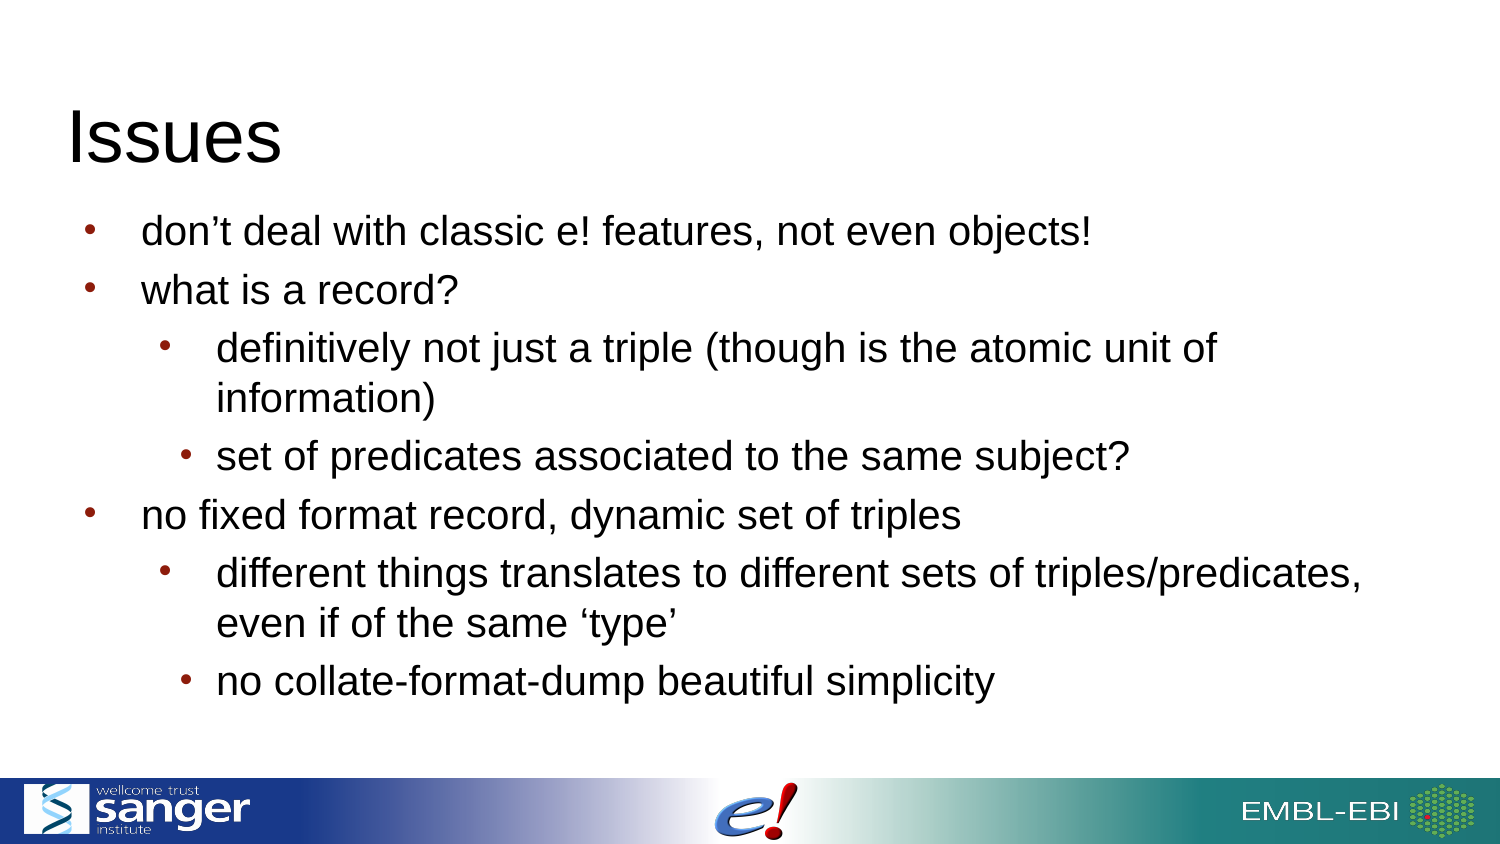

# Issues
don’t deal with classic e! features, not even objects!
what is a record?
definitively not just a triple (though is the atomic unit of information)
set of predicates associated to the same subject?
no fixed format record, dynamic set of triples
different things translates to different sets of triples/predicates, even if of the same ‘type’
no collate-format-dump beautiful simplicity